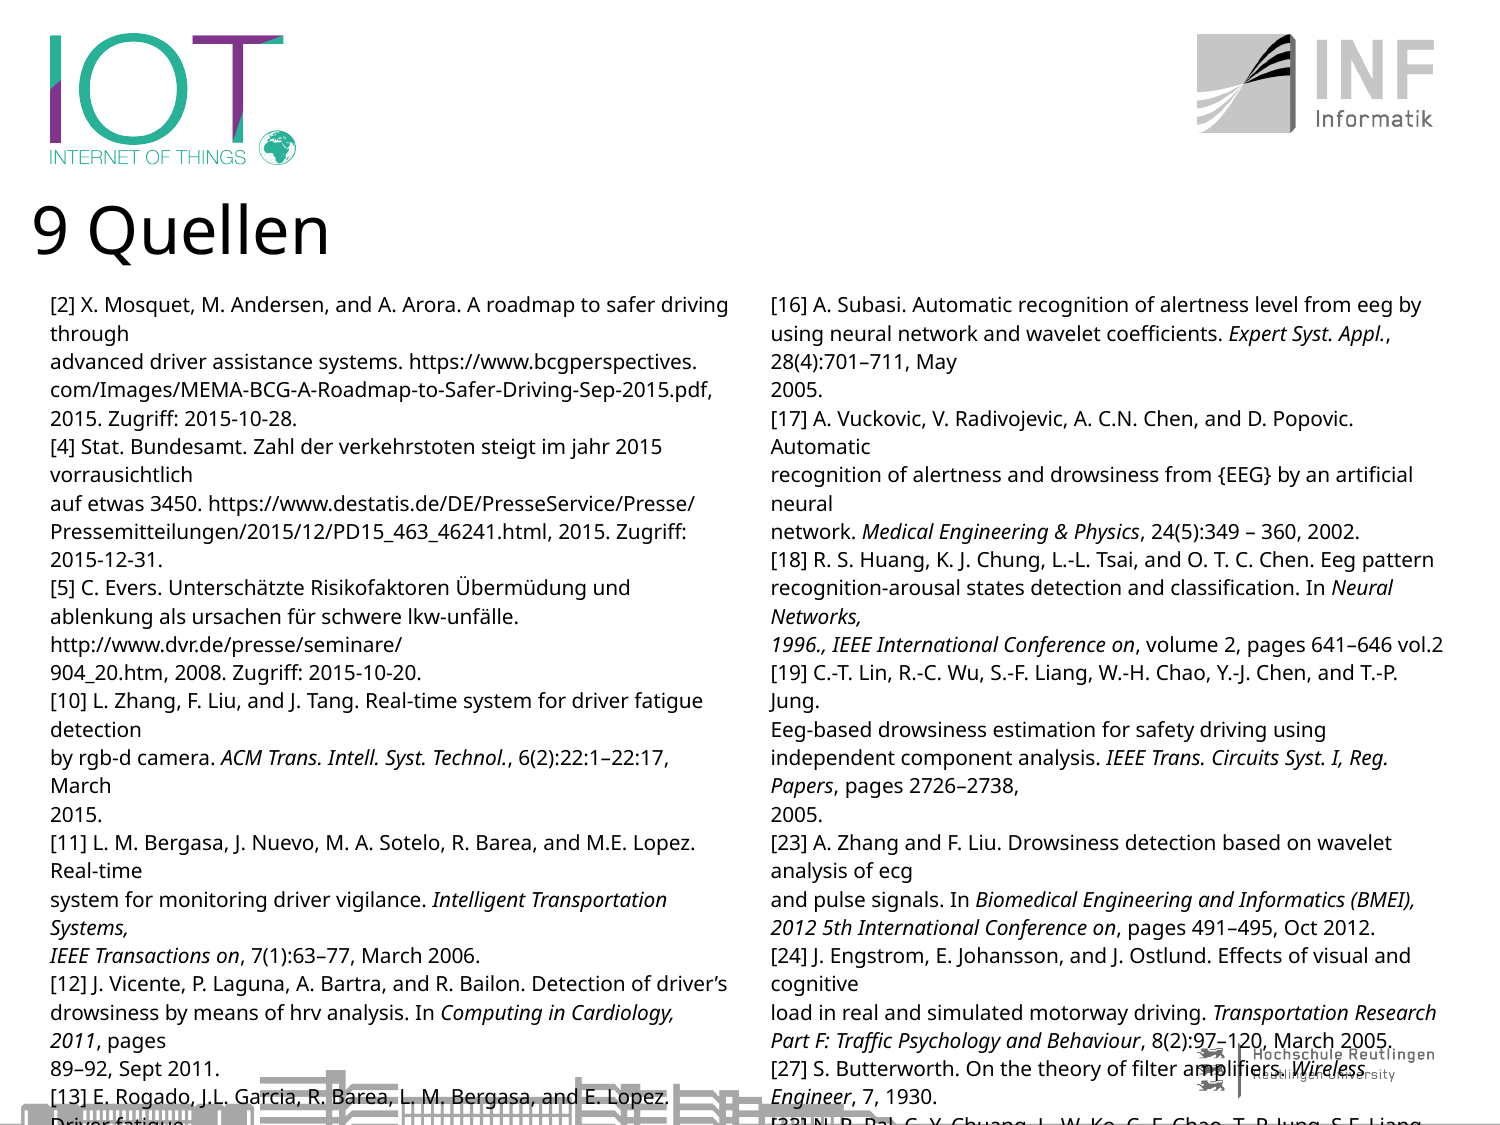

9 Quellen
[2] X. Mosquet, M. Andersen, and A. Arora. A roadmap to safer driving through
advanced driver assistance systems. https://www.bcgperspectives.
com/Images/MEMA-BCG-A-Roadmap-to-Safer-Driving-Sep-2015.pdf,
2015. Zugriff: 2015-10-28.
[4] Stat. Bundesamt. Zahl der verkehrstoten steigt im jahr 2015 vorrausichtlich
auf etwas 3450. https://www.destatis.de/DE/PresseService/Presse/
Pressemitteilungen/2015/12/PD15_463_46241.html, 2015. Zugriff:
2015-12-31.
[5] C. Evers. Unterschätzte Risikofaktoren Übermüdung und ablenkung als ursachen für schwere lkw-unfälle. http://www.dvr.de/presse/seminare/
904_20.htm, 2008. Zugriff: 2015-10-20.
[10] L. Zhang, F. Liu, and J. Tang. Real-time system for driver fatigue detection
by rgb-d camera. ACM Trans. Intell. Syst. Technol., 6(2):22:1–22:17, March
2015.
[11] L. M. Bergasa, J. Nuevo, M. A. Sotelo, R. Barea, and M.E. Lopez. Real-time
system for monitoring driver vigilance. Intelligent Transportation Systems,
IEEE Transactions on, 7(1):63–77, March 2006.
[12] J. Vicente, P. Laguna, A. Bartra, and R. Bailon. Detection of driver’s drowsiness by means of hrv analysis. In Computing in Cardiology, 2011, pages
89–92, Sept 2011.
[13] E. Rogado, J.L. Garcia, R. Barea, L. M. Bergasa, and E. Lopez. Driver fatigue
detection system. In Robotics and Biomimetics, 2008. ROBIO 2008. IEEE
International Conference on, pages 1105–1110, Feb 2009.
[14] R. N. Khushaba, S. Kodagoda, S. Lal, and G. Dissanayake. Driver drowsiness classification using fuzzy wavelet-packet-based feature-extraction algorithm. Biomedical Engineering, IEEE Transactions on, 58(1):121–131, Jan 2011.
[15] R. R. Johnson, D. P. Popovic, R. E. Olmstead, M. Stikic, D. J. Levendowski,
and C. Berka. Drowsiness/alertness algorithm development and validation
using synchronized EEG and cognitive performance to individualize a generalized model. Biological psychology, 87(2):241–250, May 2011.
[16] A. Subasi. Automatic recognition of alertness level from eeg by using neural network and wavelet coefficients. Expert Syst. Appl., 28(4):701–711, May
2005.
[17] A. Vuckovic, V. Radivojevic, A. C.N. Chen, and D. Popovic. Automatic
recognition of alertness and drowsiness from {EEG} by an artificial neural
network. Medical Engineering & Physics, 24(5):349 – 360, 2002.
[18] R. S. Huang, K. J. Chung, L.-L. Tsai, and O. T. C. Chen. Eeg pattern
recognition-arousal states detection and classification. In Neural Networks,
1996., IEEE International Conference on, volume 2, pages 641–646 vol.2
[19] C.-T. Lin, R.-C. Wu, S.-F. Liang, W.-H. Chao, Y.-J. Chen, and T.-P. Jung.
Eeg-based drowsiness estimation for safety driving using independent component analysis. IEEE Trans. Circuits Syst. I, Reg. Papers, pages 2726–2738,
2005.
[23] A. Zhang and F. Liu. Drowsiness detection based on wavelet analysis of ecg
and pulse signals. In Biomedical Engineering and Informatics (BMEI), 2012 5th International Conference on, pages 491–495, Oct 2012.
[24] J. Engstrom, E. Johansson, and J. Ostlund. Effects of visual and cognitive
load in real and simulated motorway driving. Transportation Research Part F: Traffic Psychology and Behaviour, 8(2):97–120, March 2005.
[27] S. Butterworth. On the theory of filter amplifiers. Wireless Engineer, 7, 1930.
[33] N. R. Pal, C.-Y. Chuang, L.-W. Ko, C.-F. Chao, T.-P. Jung, S.F. Liang, and
C.-T. Lin. Eeg-based subject- and session-independent drowsiness detection:
An unsupervised approach. EURASIP J. Adv. Signal Process, 2008:192:1–
192:11, January 2008.
[34] W. S. McCulloch and W. Pitts. A logical calculus of the ideas immanent
in nervous activity. The bulletin of mathematical biophysics, 5(4):115–133,
1943.
[35] S. Marsland. Machine learning : an algorithmic perspective. Chapman &
Hall/CRC machine learning & pattern recognition series. CRC Press, Boca
Raton, 2009. A Chapman & Hall book.